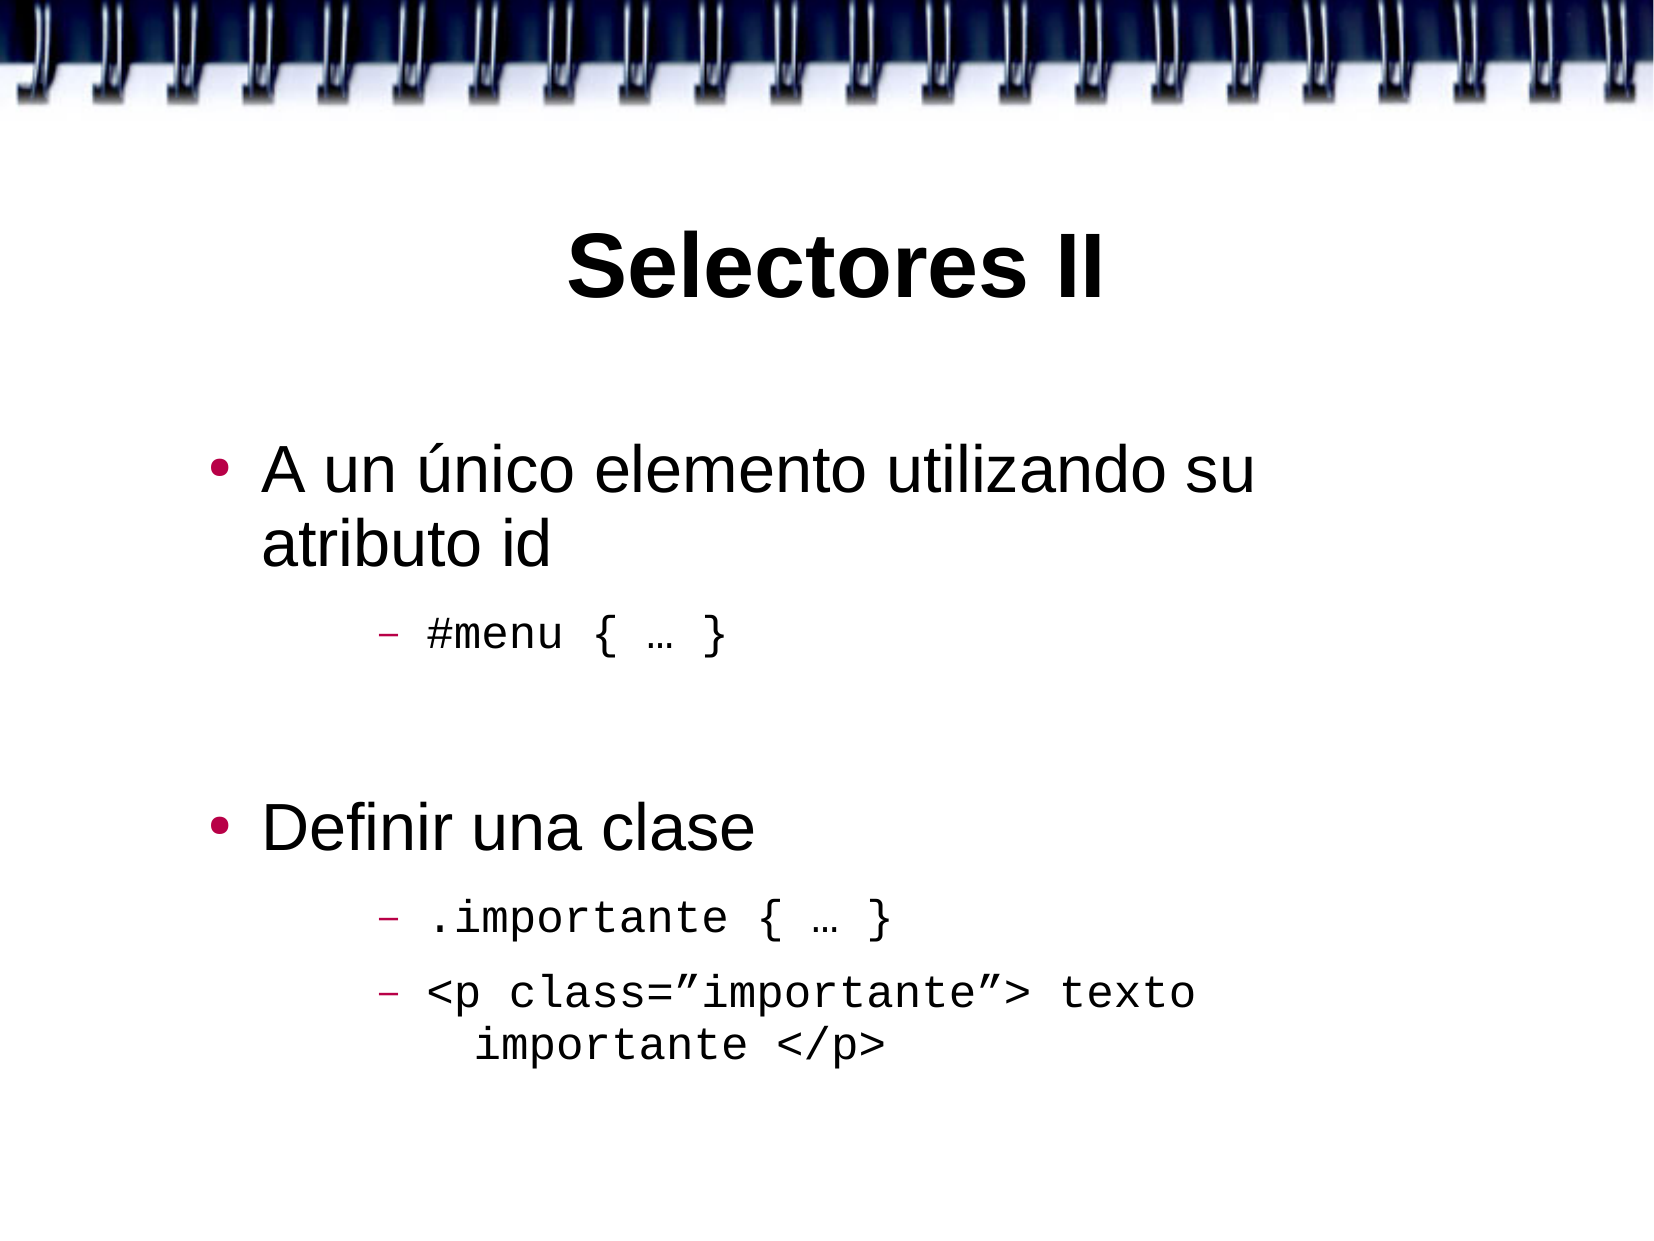

# Selectores II
A un único elemento utilizando su atributo id
#menu { … }
Definir una clase
.importante { … }
<p class=”importante”> texto importante </p>